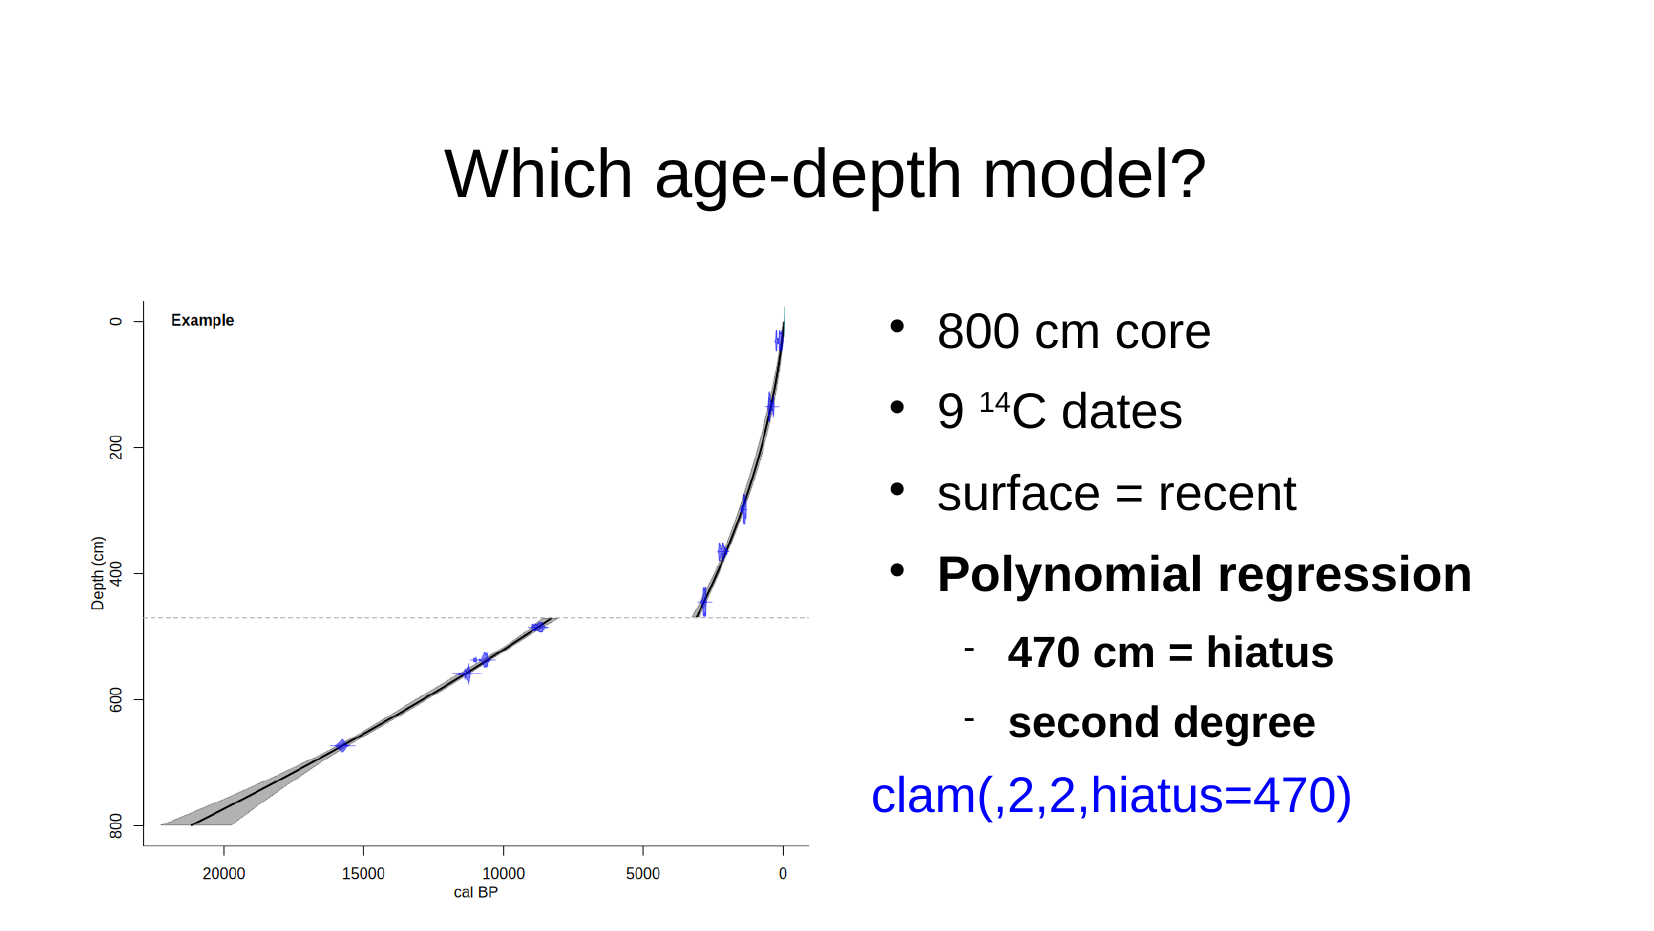

Which age-depth model?
800 cm core
9 14C dates
surface = recent
Polynomial regression
470 cm = hiatus
second degree
clam(,2,2,hiatus=470)